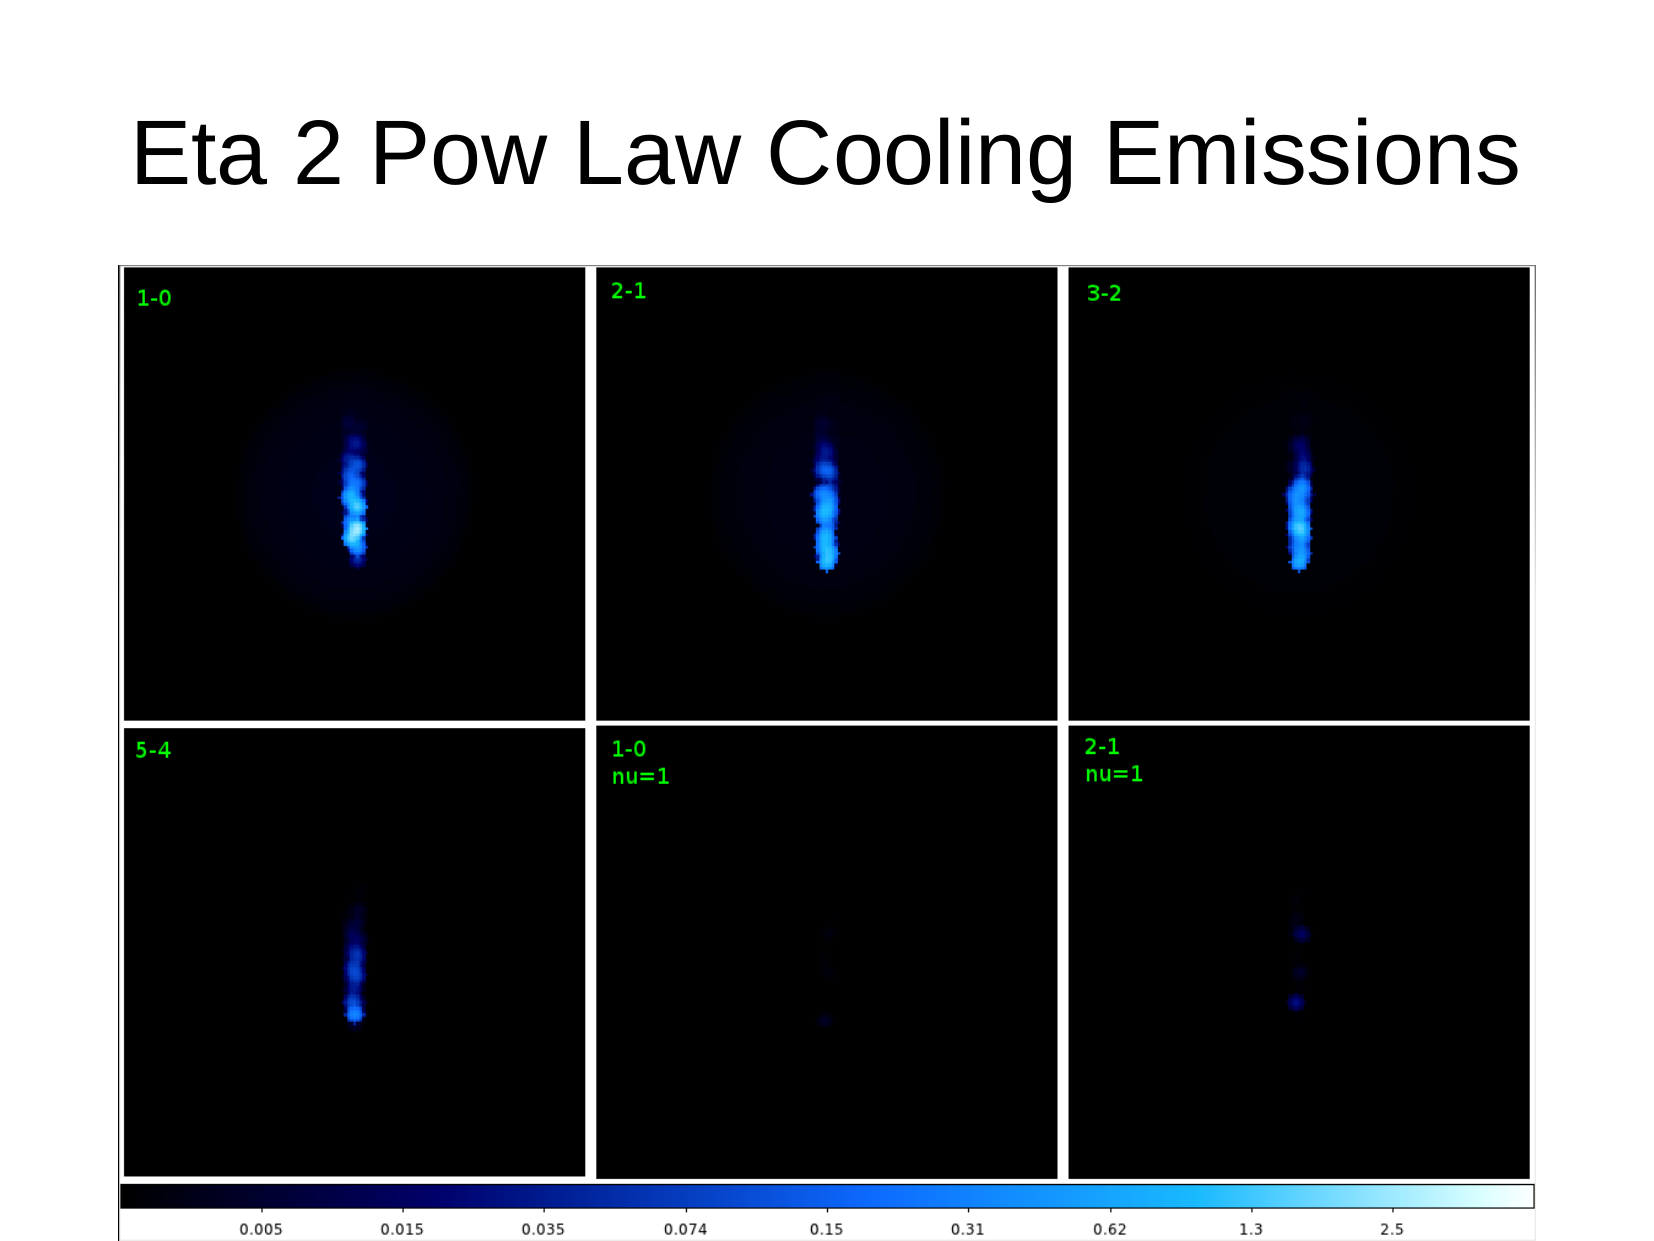

# Eta 2 Pow Law Cooling Emissions